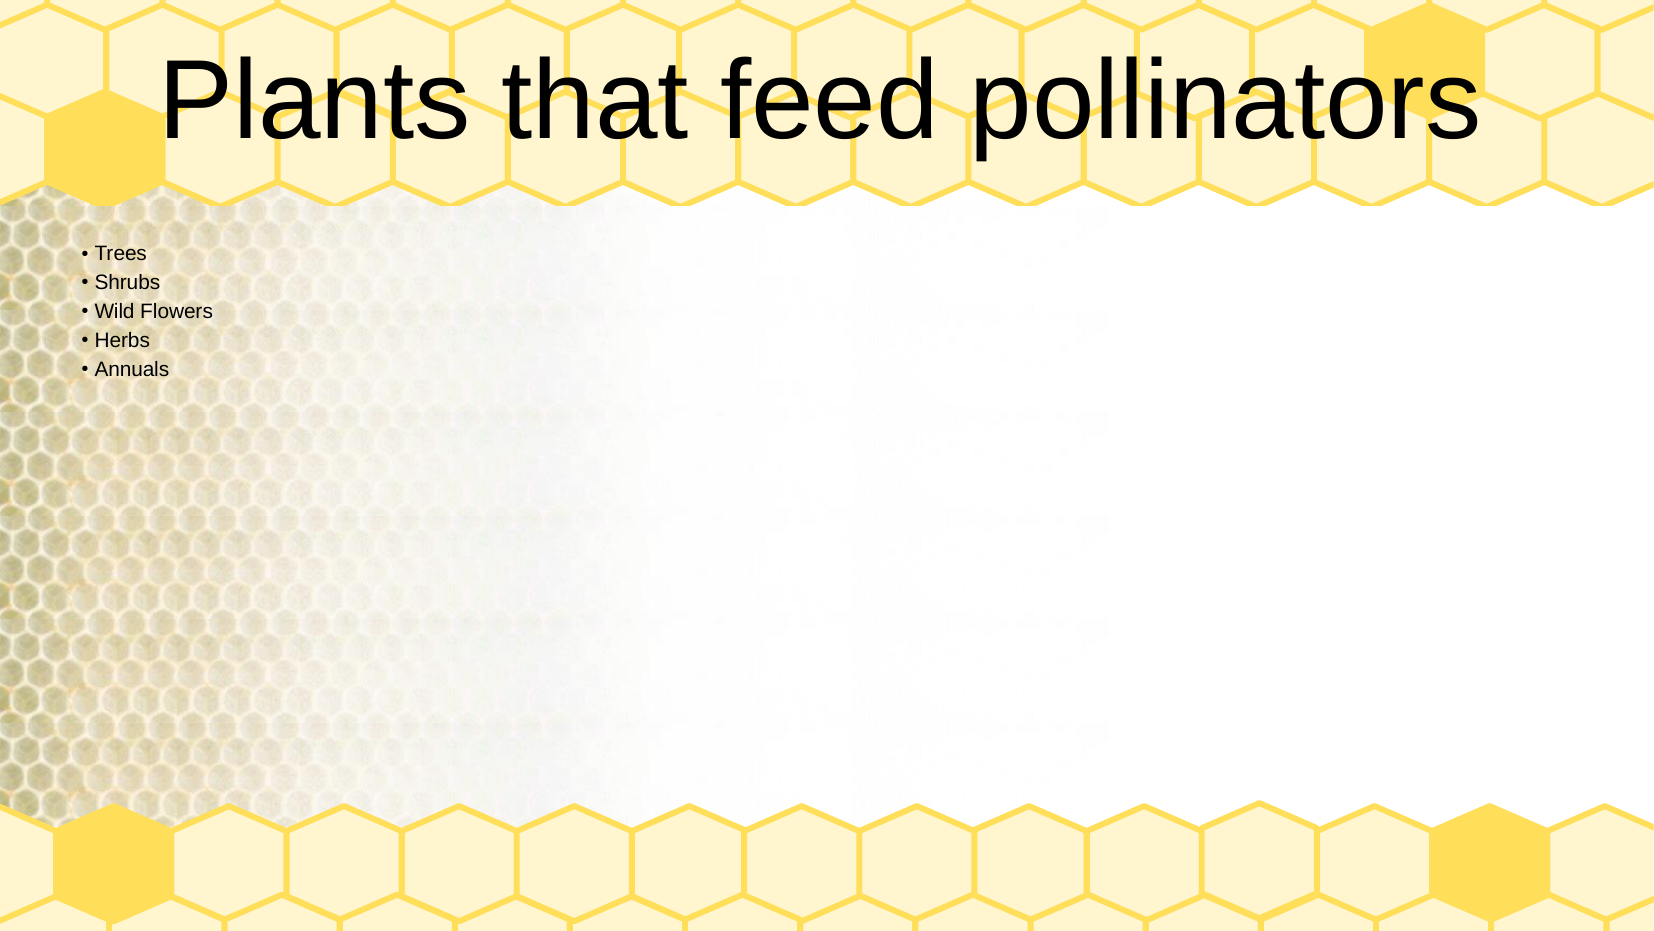

# Plants that feed pollinators
Trees
Shrubs
Wild Flowers
Herbs
Annuals